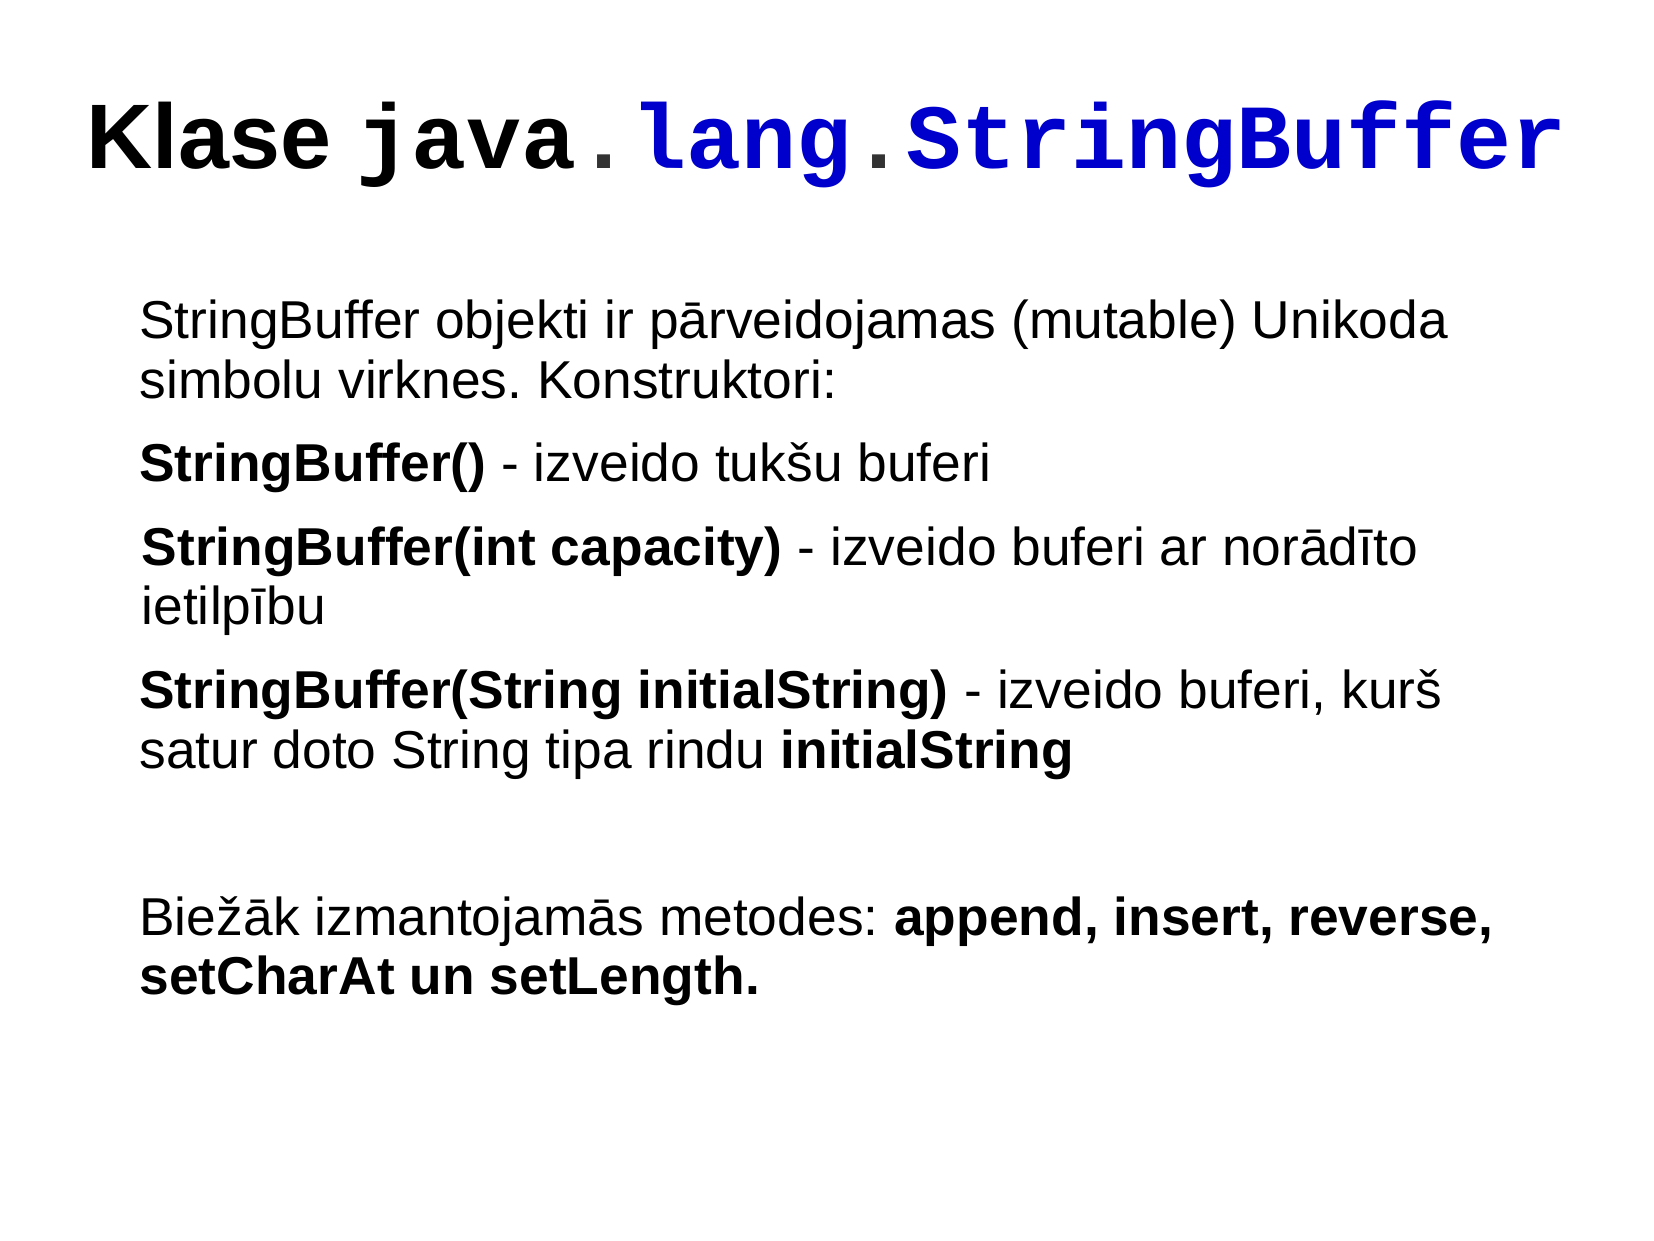

# Klase java.lang.StringBuffer
StringBuffer objekti ir pārveidojamas (mutable) Unikoda simbolu virknes. Konstruktori:
StringBuffer() - izveido tukšu buferi
 StringBuffer(int capacity) - izveido buferi ar norādīto ietilpību
StringBuffer(String initialString) - izveido buferi, kurš satur doto String tipa rindu initialString
Biežāk izmantojamās metodes: append, insert, reverse, setCharAt un setLength.